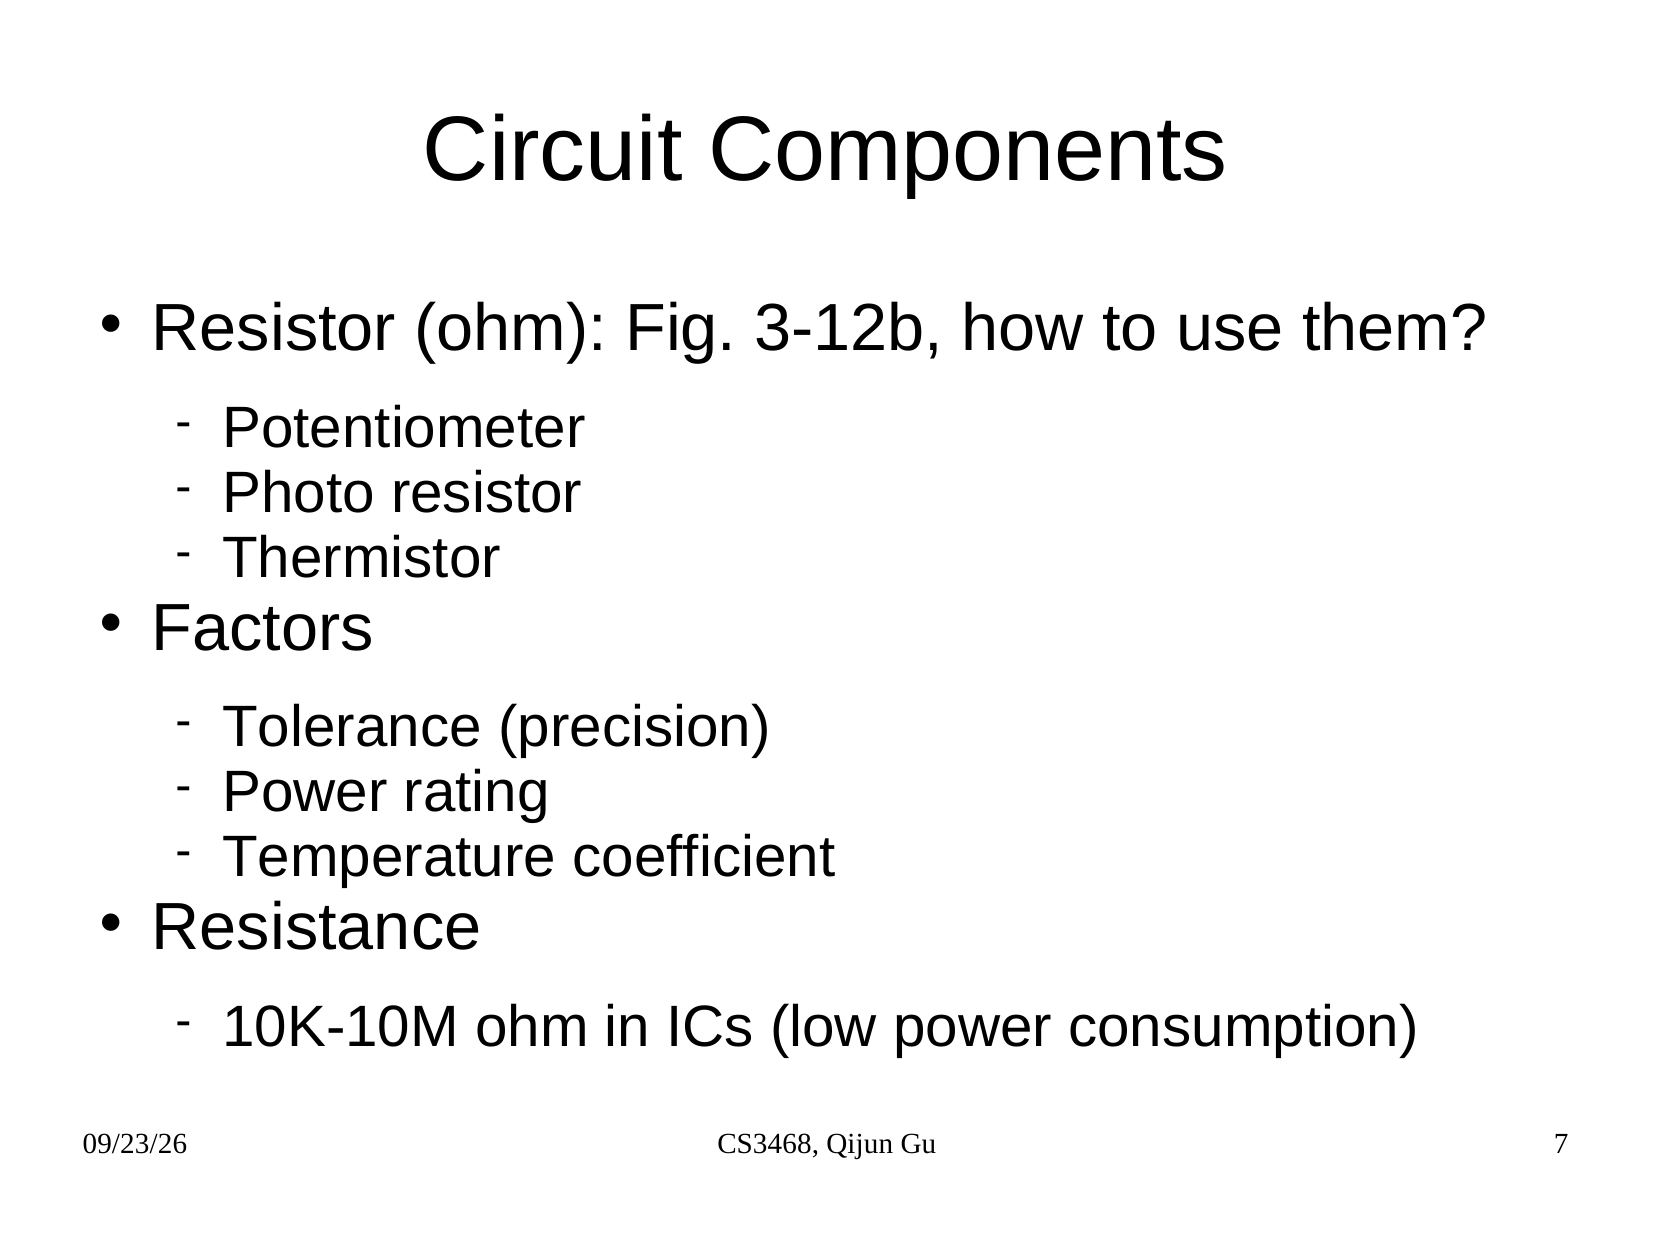

# Circuit Components
Resistor (ohm): Fig. 3-12b, how to use them?
Potentiometer
Photo resistor
Thermistor
Factors
Tolerance (precision)
Power rating
Temperature coefficient
Resistance
10K-10M ohm in ICs (low power consumption)
CS3468, Qijun Gu
7